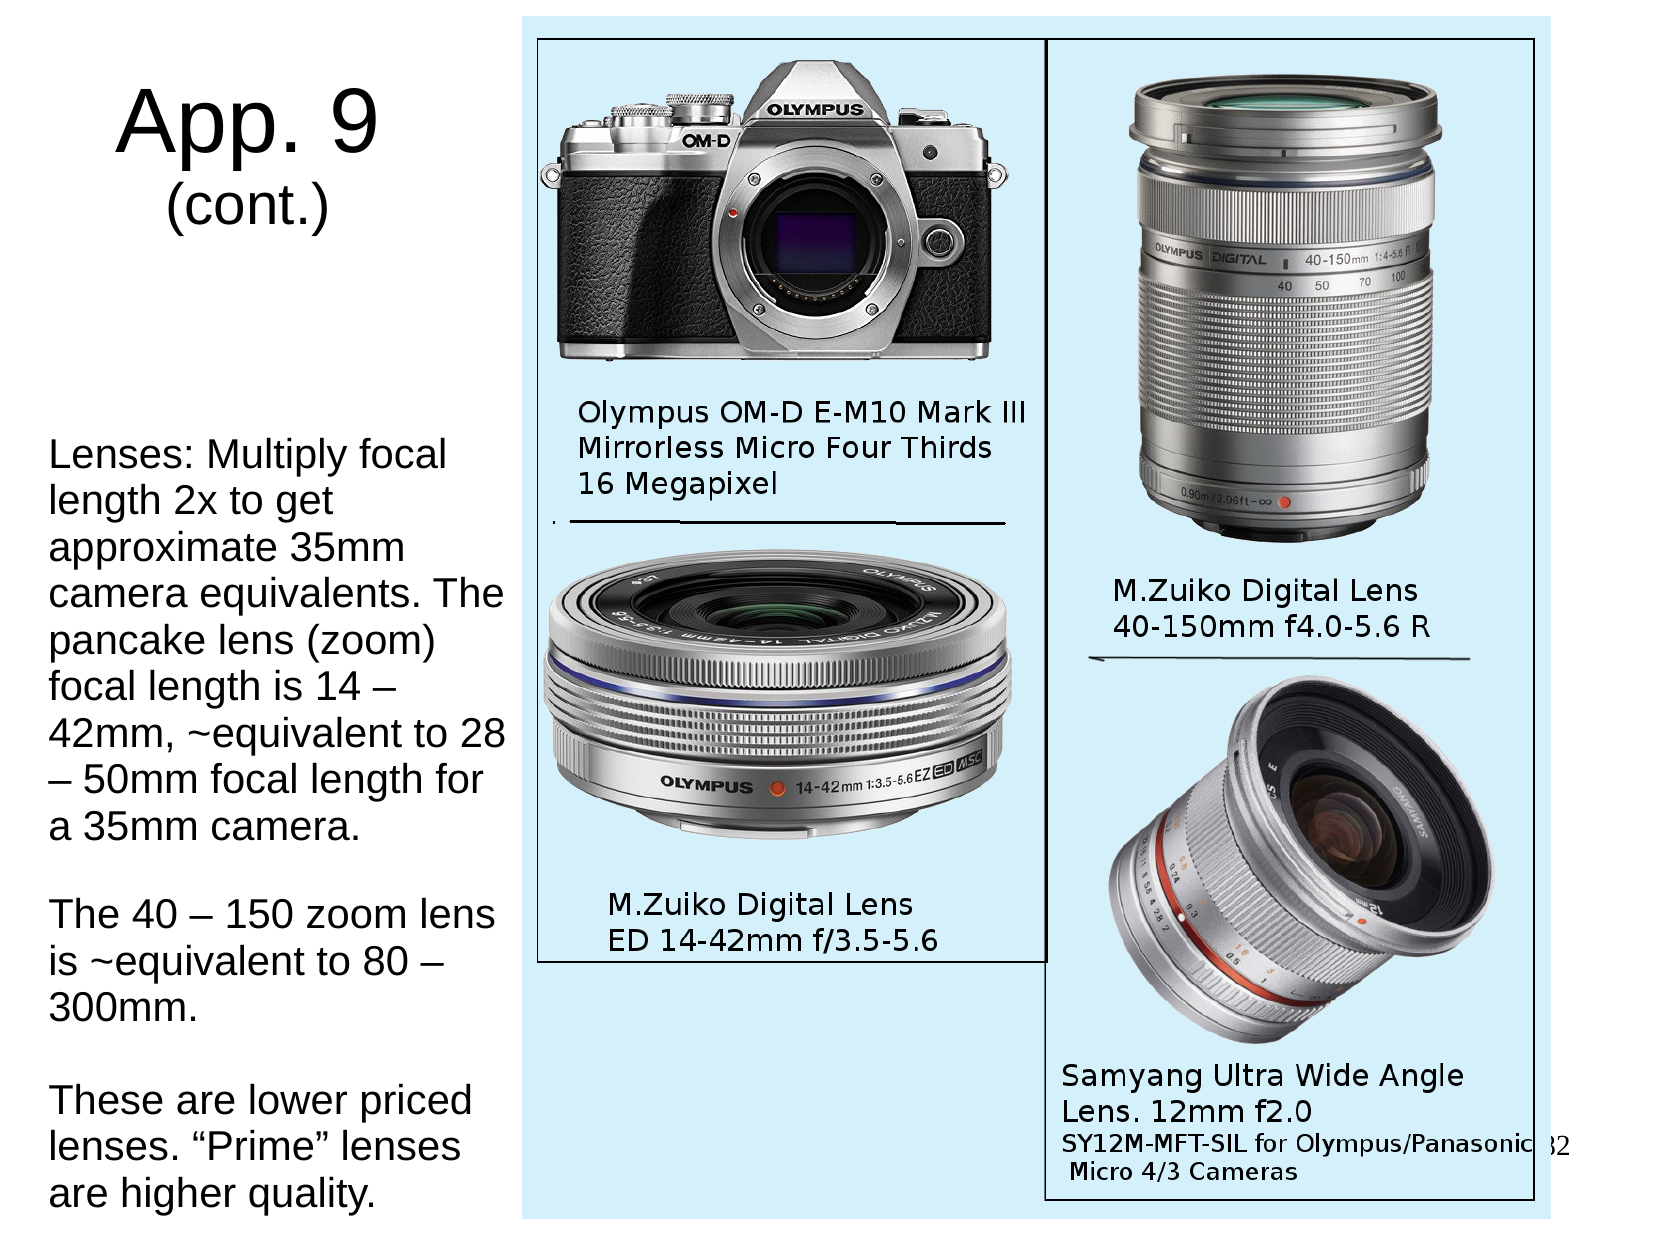

# App. 9 (cont.)
Lenses: Multiply focal length 2x to get approximate 35mm camera equivalents. The pancake lens (zoom) focal length is 14 – 42mm, ~equivalent to 28 – 50mm focal length for a 35mm camera.
The 40 – 150 zoom lens is ~equivalent to 80 – 300mm.
These are lower priced lenses. “Prime” lenses are higher quality.
82